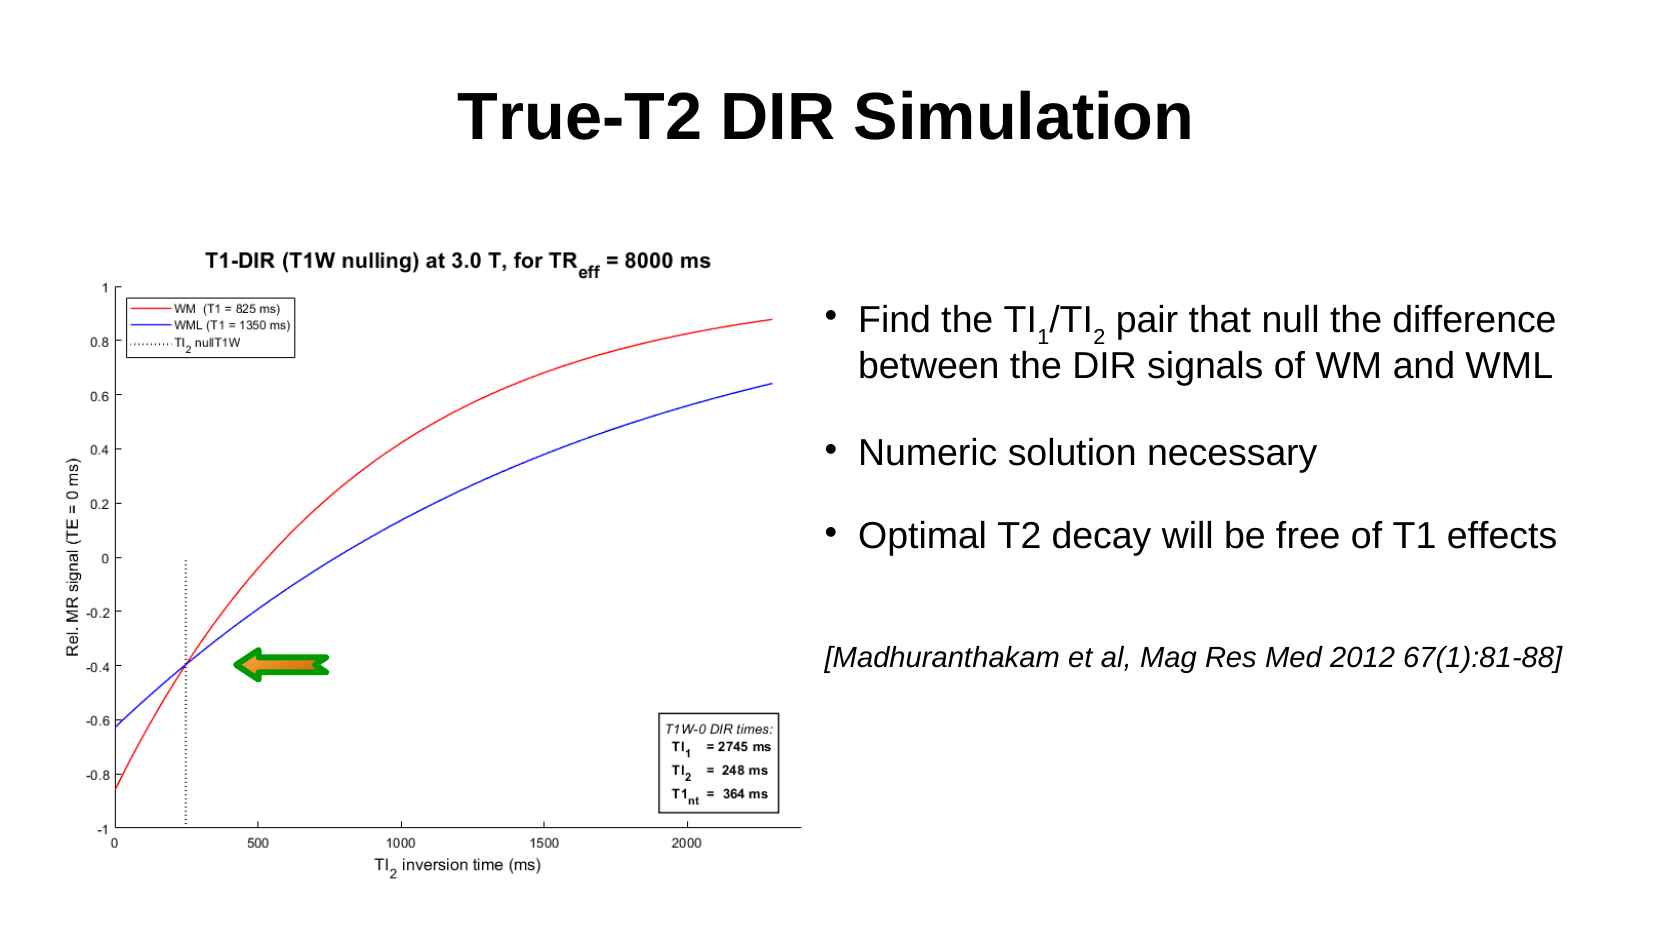

# True-T2 DIR Simulation
Find the TI1/TI2 pair that null the difference between the DIR signals of WM and WML
Numeric solution necessary
Optimal T2 decay will be free of T1 effects
[Madhuranthakam et al, Mag Res Med 2012 67(1):81-88]